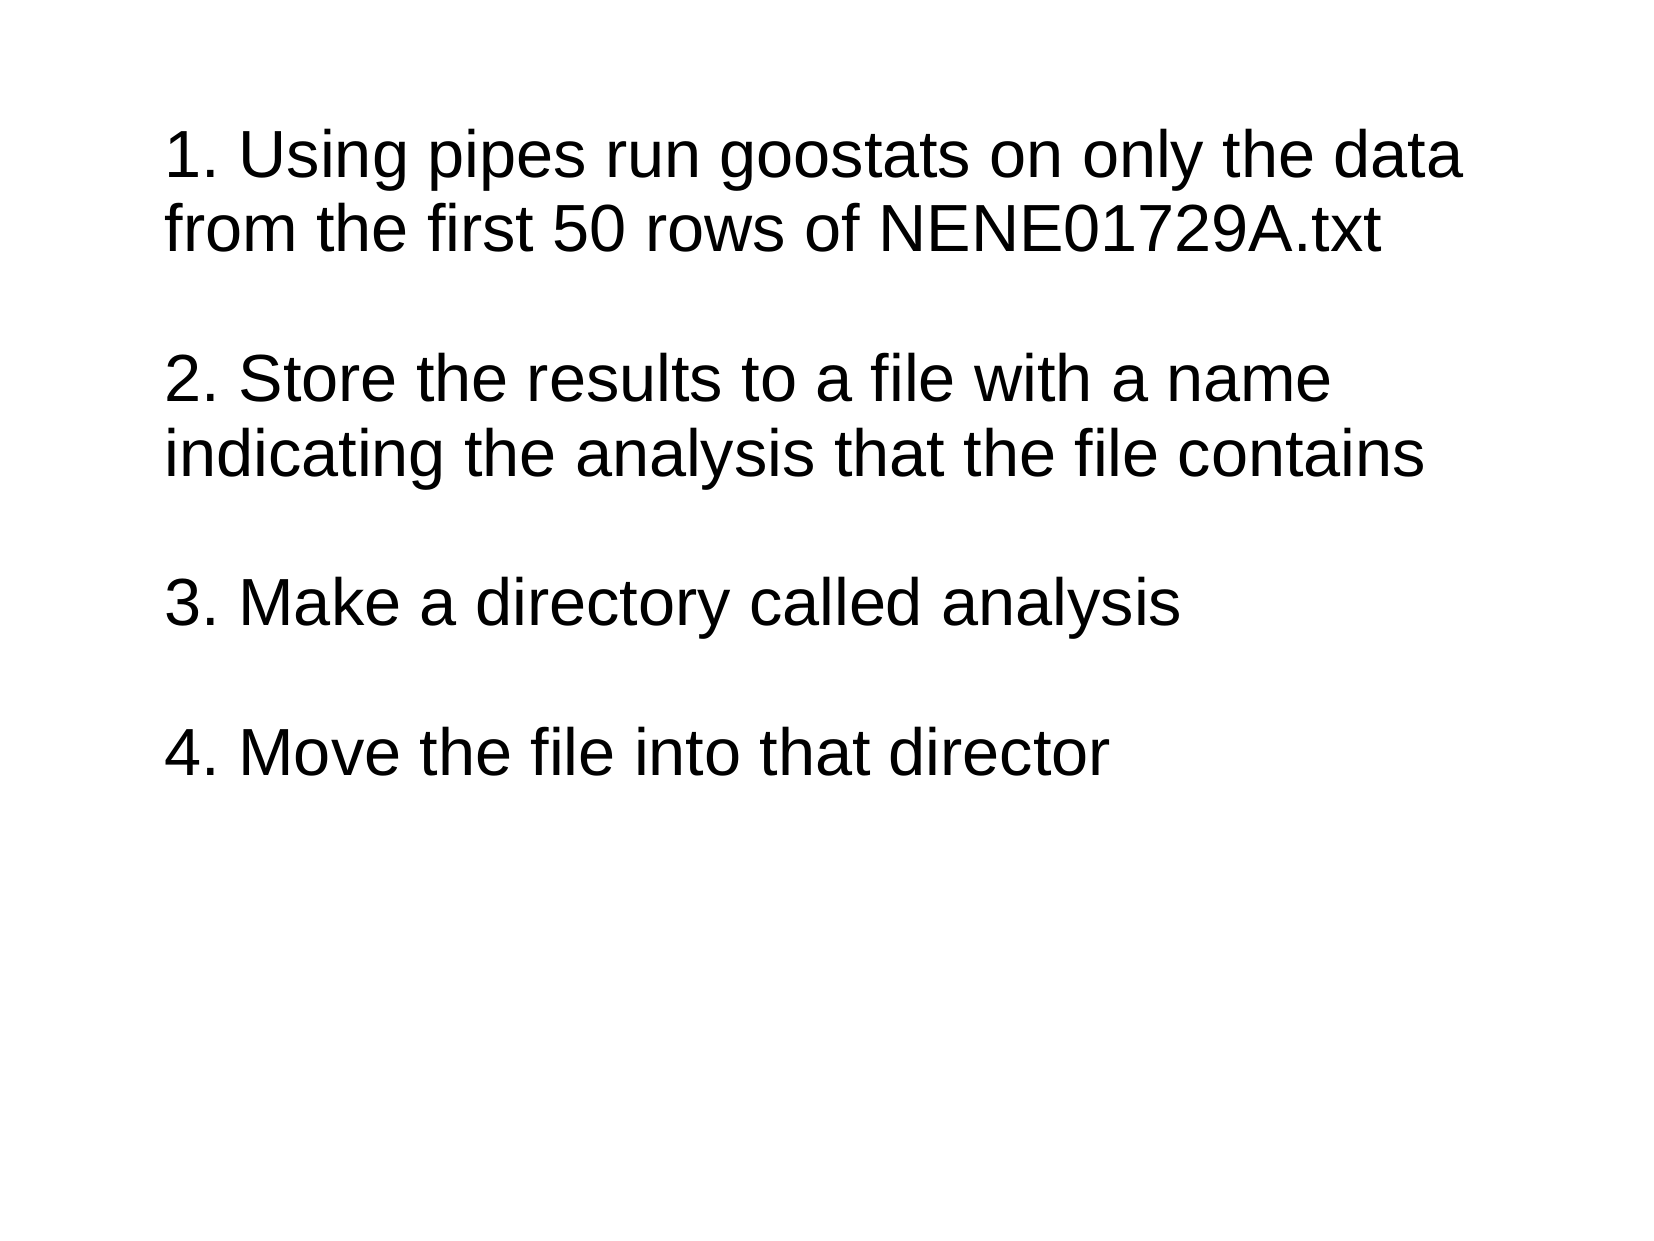

1. Using pipes run goostats on only the data from the first 50 rows of NENE01729A.txt
2. Store the results to a file with a name indicating the analysis that the file contains
3. Make a directory called analysis
4. Move the file into that director